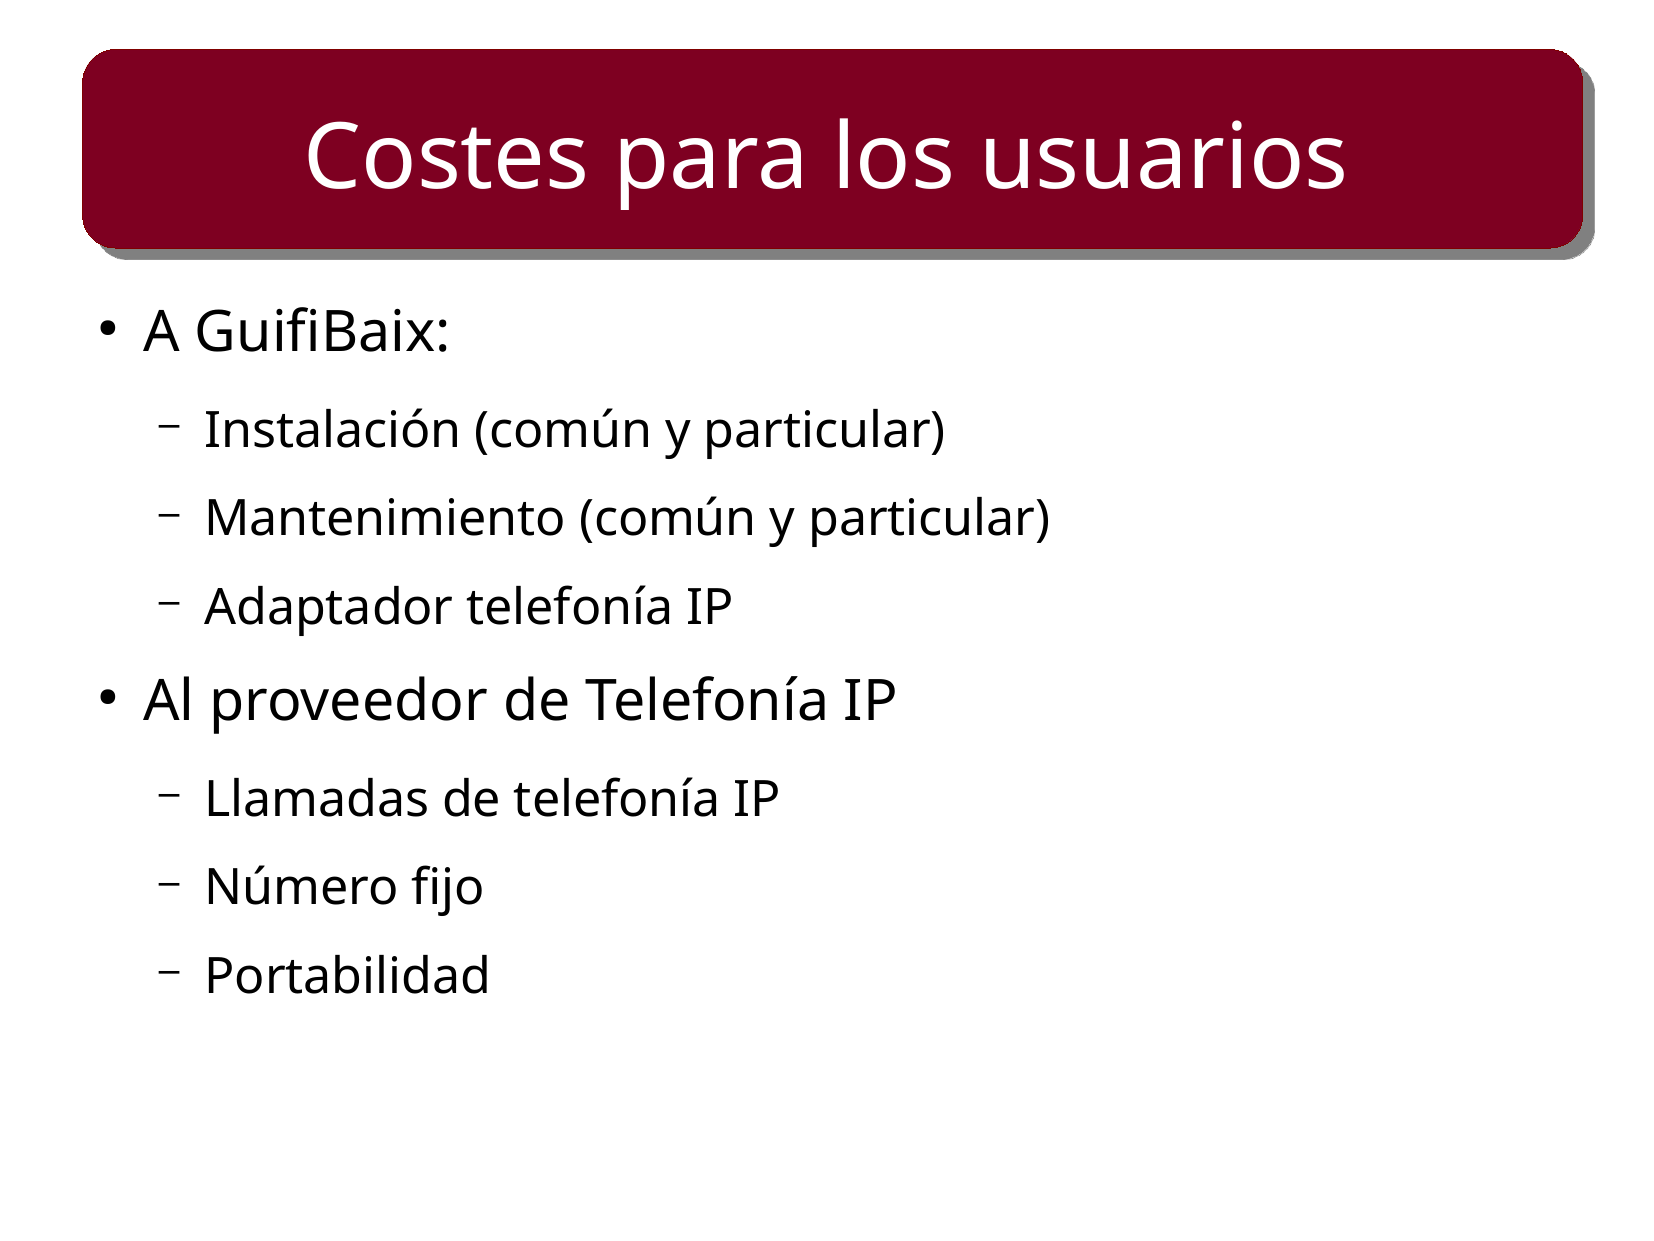

# Costes para los usuarios
A GuifiBaix:
Instalación (común y particular)
Mantenimiento (común y particular)
Adaptador telefonía IP
Al proveedor de Telefonía IP
Llamadas de telefonía IP
Número fijo
Portabilidad